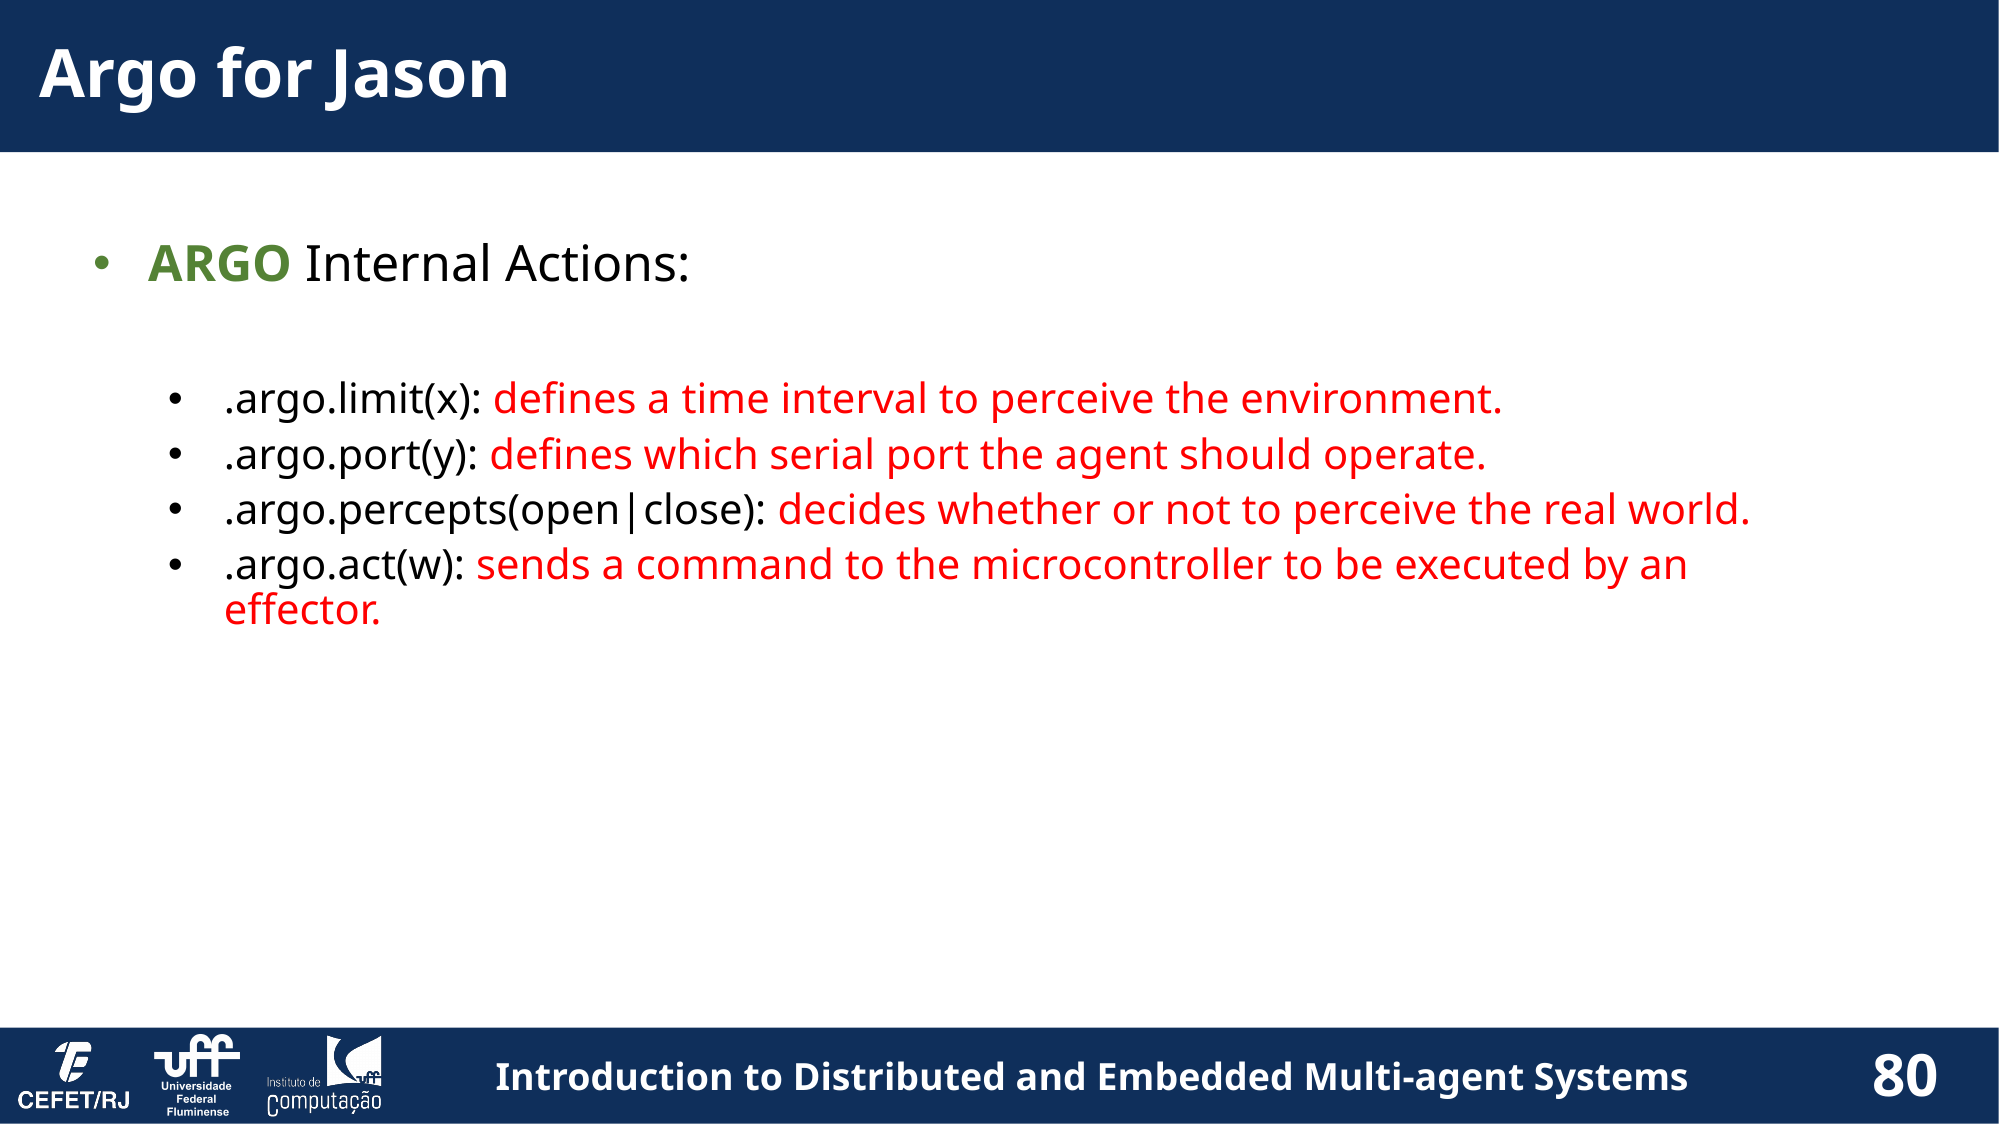

Argo for Jason
ARGO Internal Actions:
.argo.limit(x): defines a time interval to perceive the environment.
.argo.port(y): defines which serial port the agent should operate.
.argo.percepts(open|close): decides whether or not to perceive the real world.
.argo.act(w): sends a command to the microcontroller to be executed by an effector.